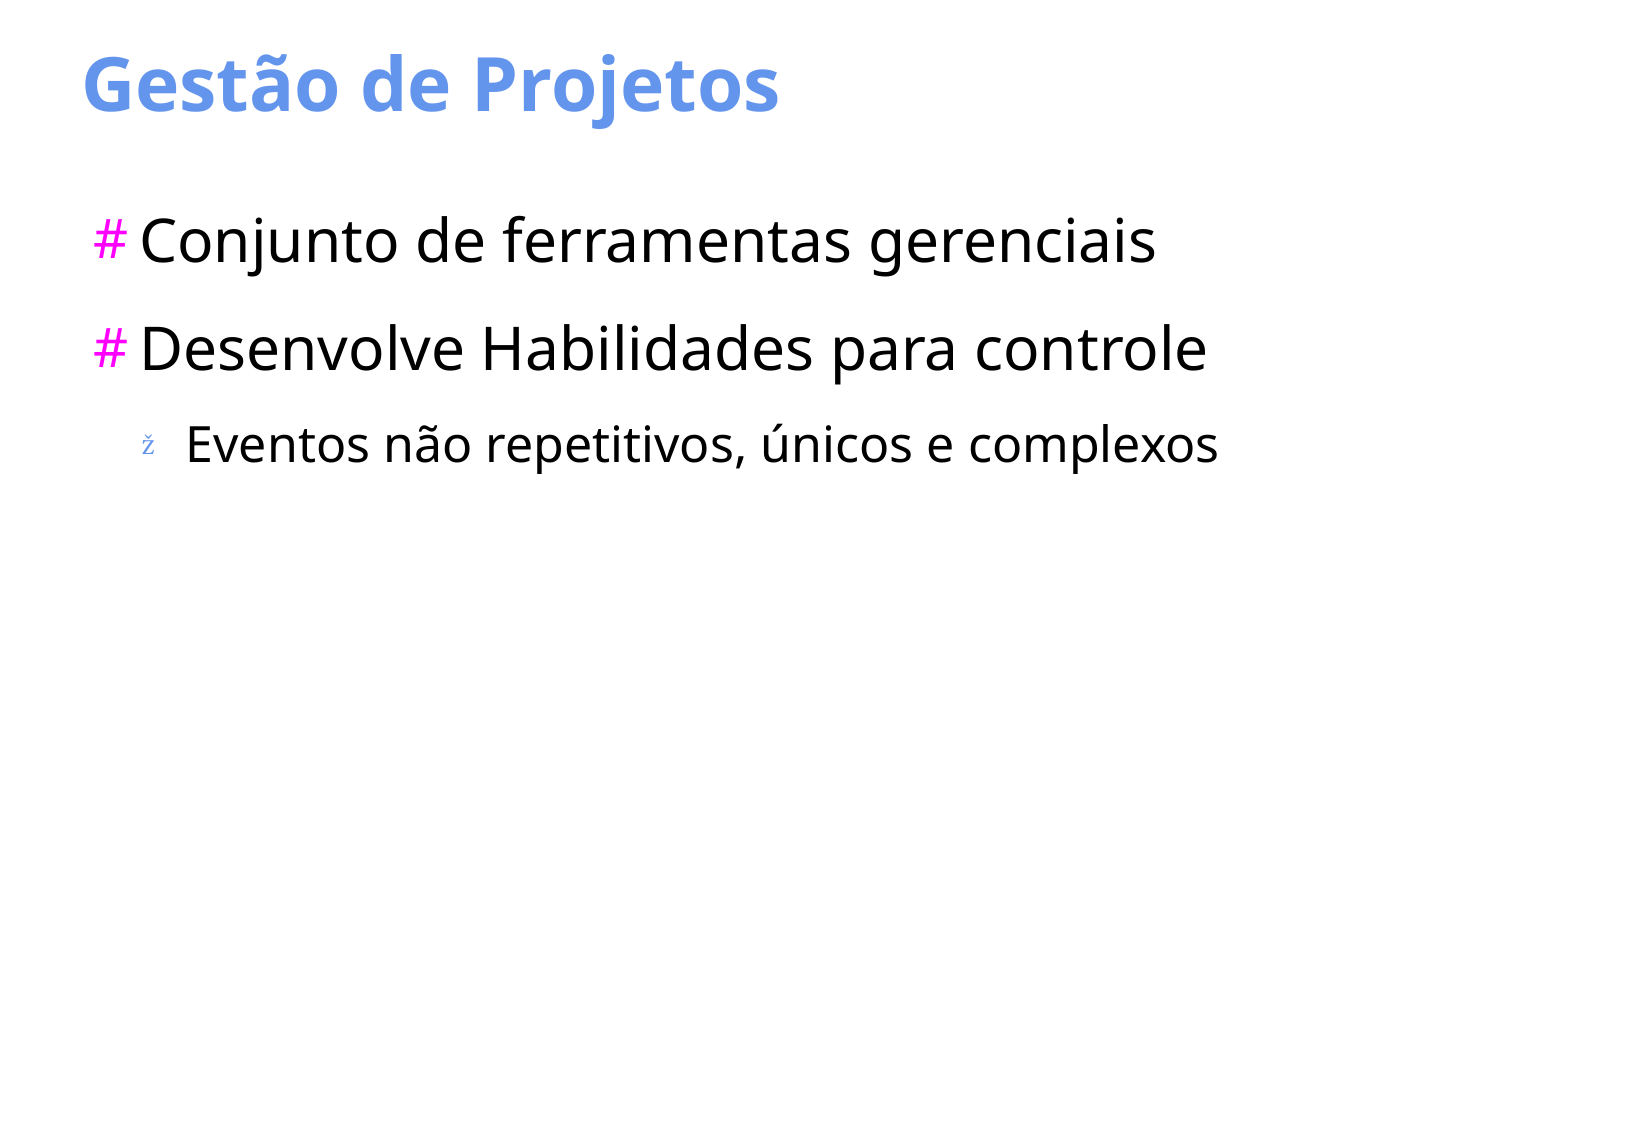

# Gestão de Projetos
Conjunto de ferramentas gerenciais
Desenvolve Habilidades para controle
Eventos não repetitivos, únicos e complexos